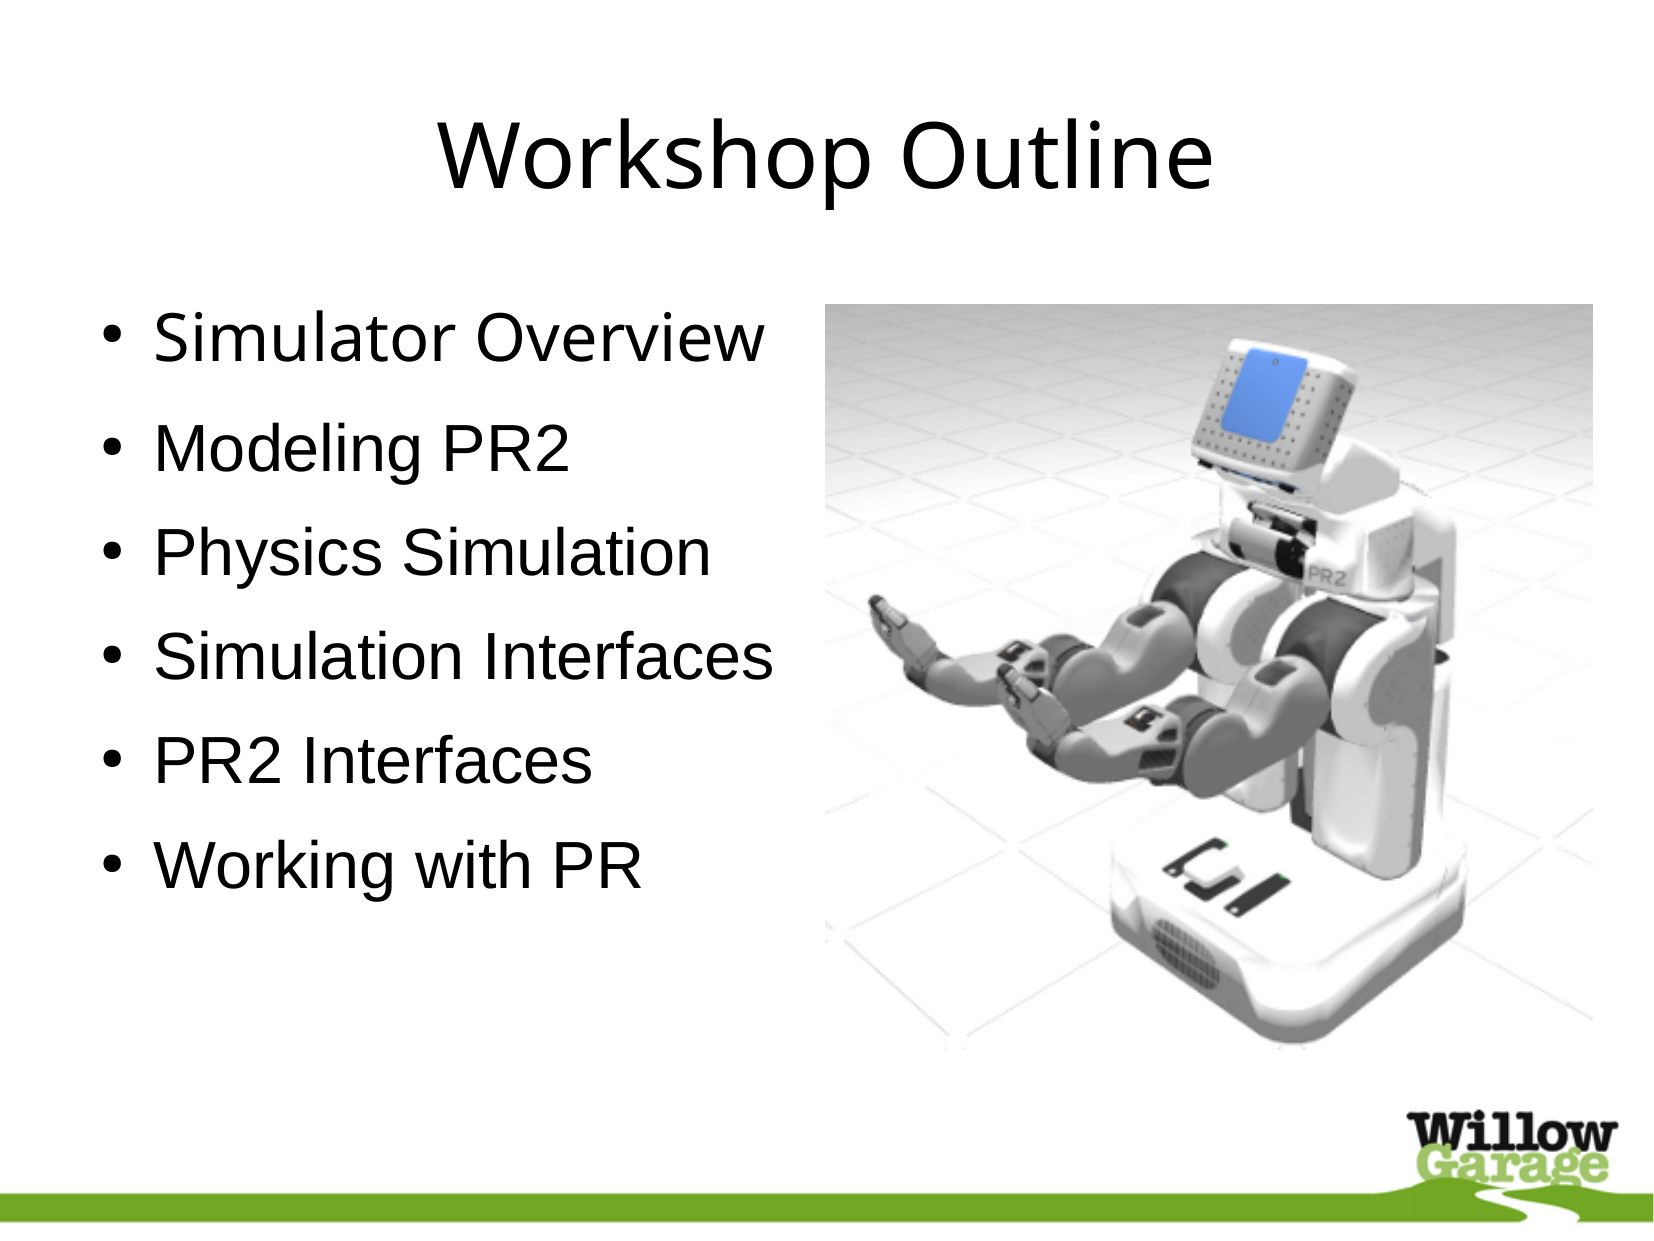

# Workshop Outline
Simulator Overview
Modeling PR2
Physics Simulation
Simulation Interfaces
PR2 Interfaces
Working with PR